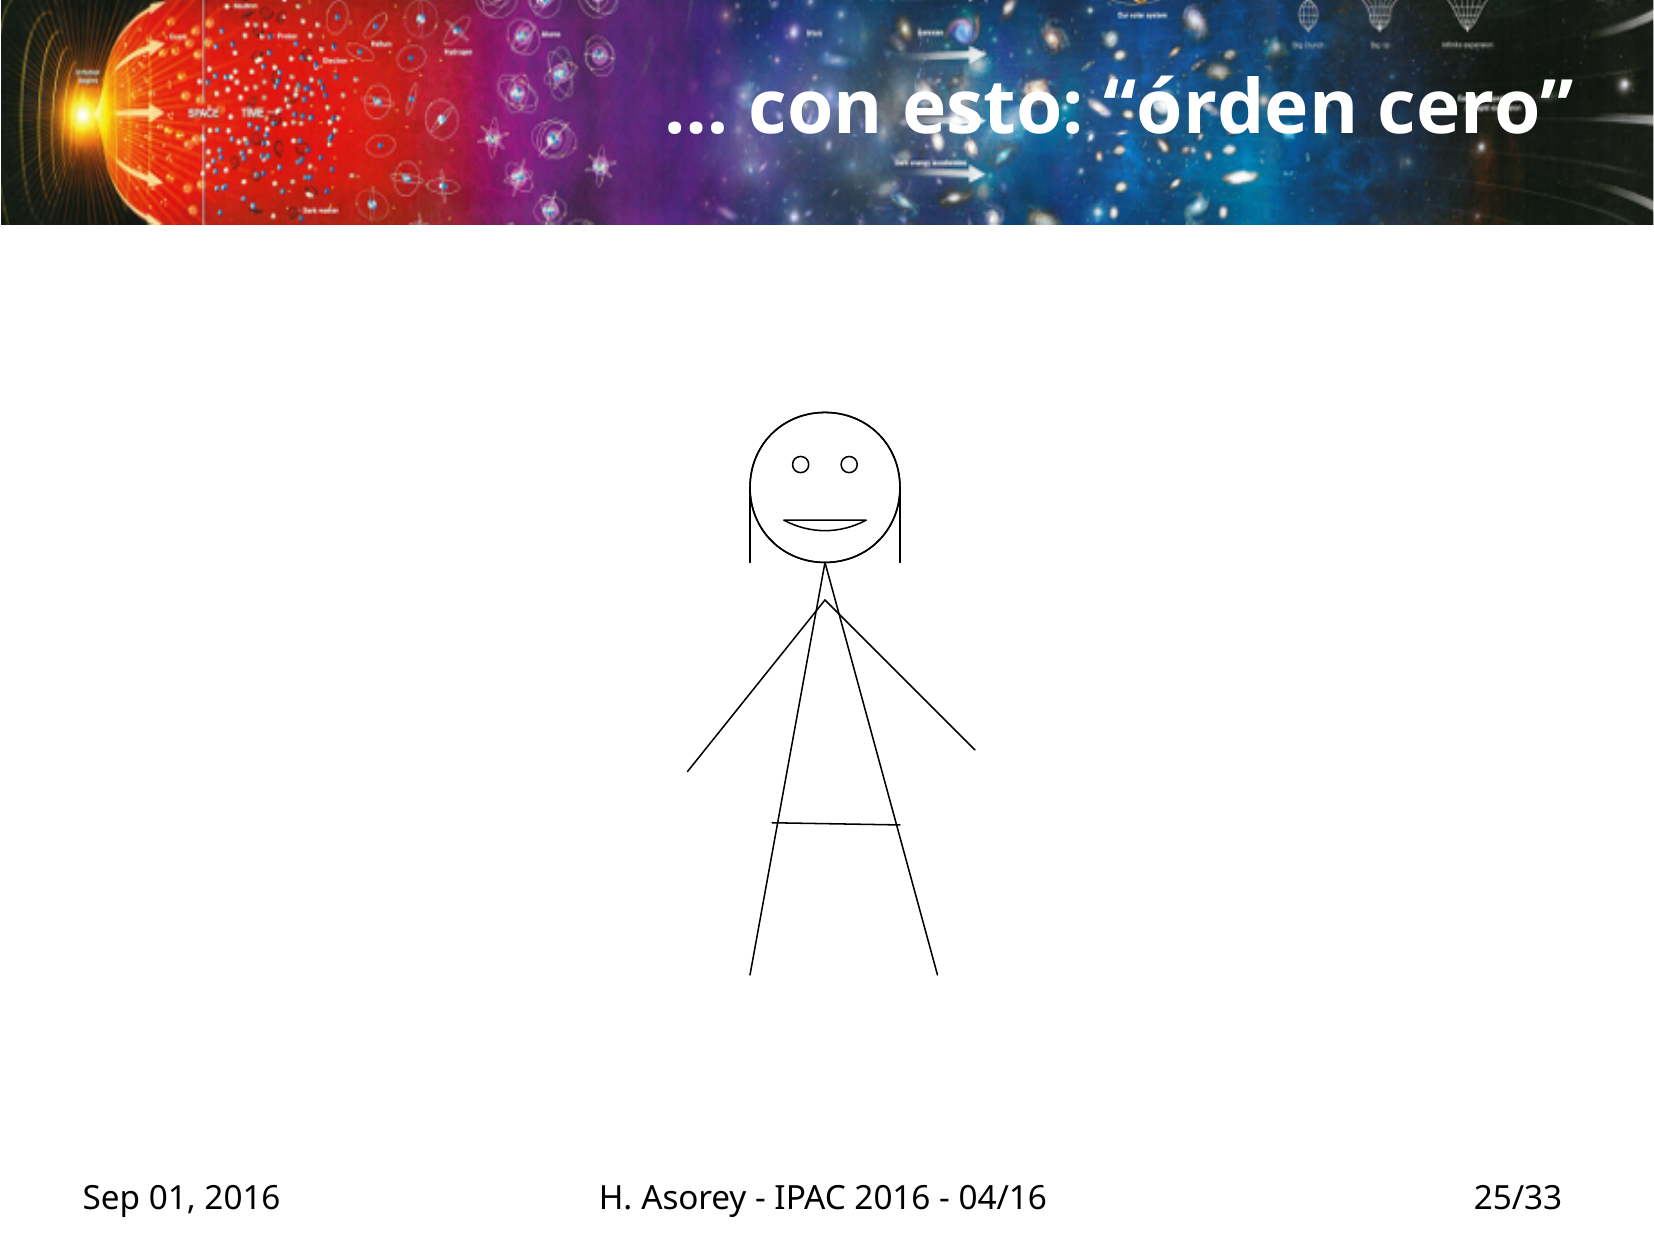

… con esto: “órden cero”
Sep 01, 2016
H. Asorey - IPAC 2016 - 04/16
25